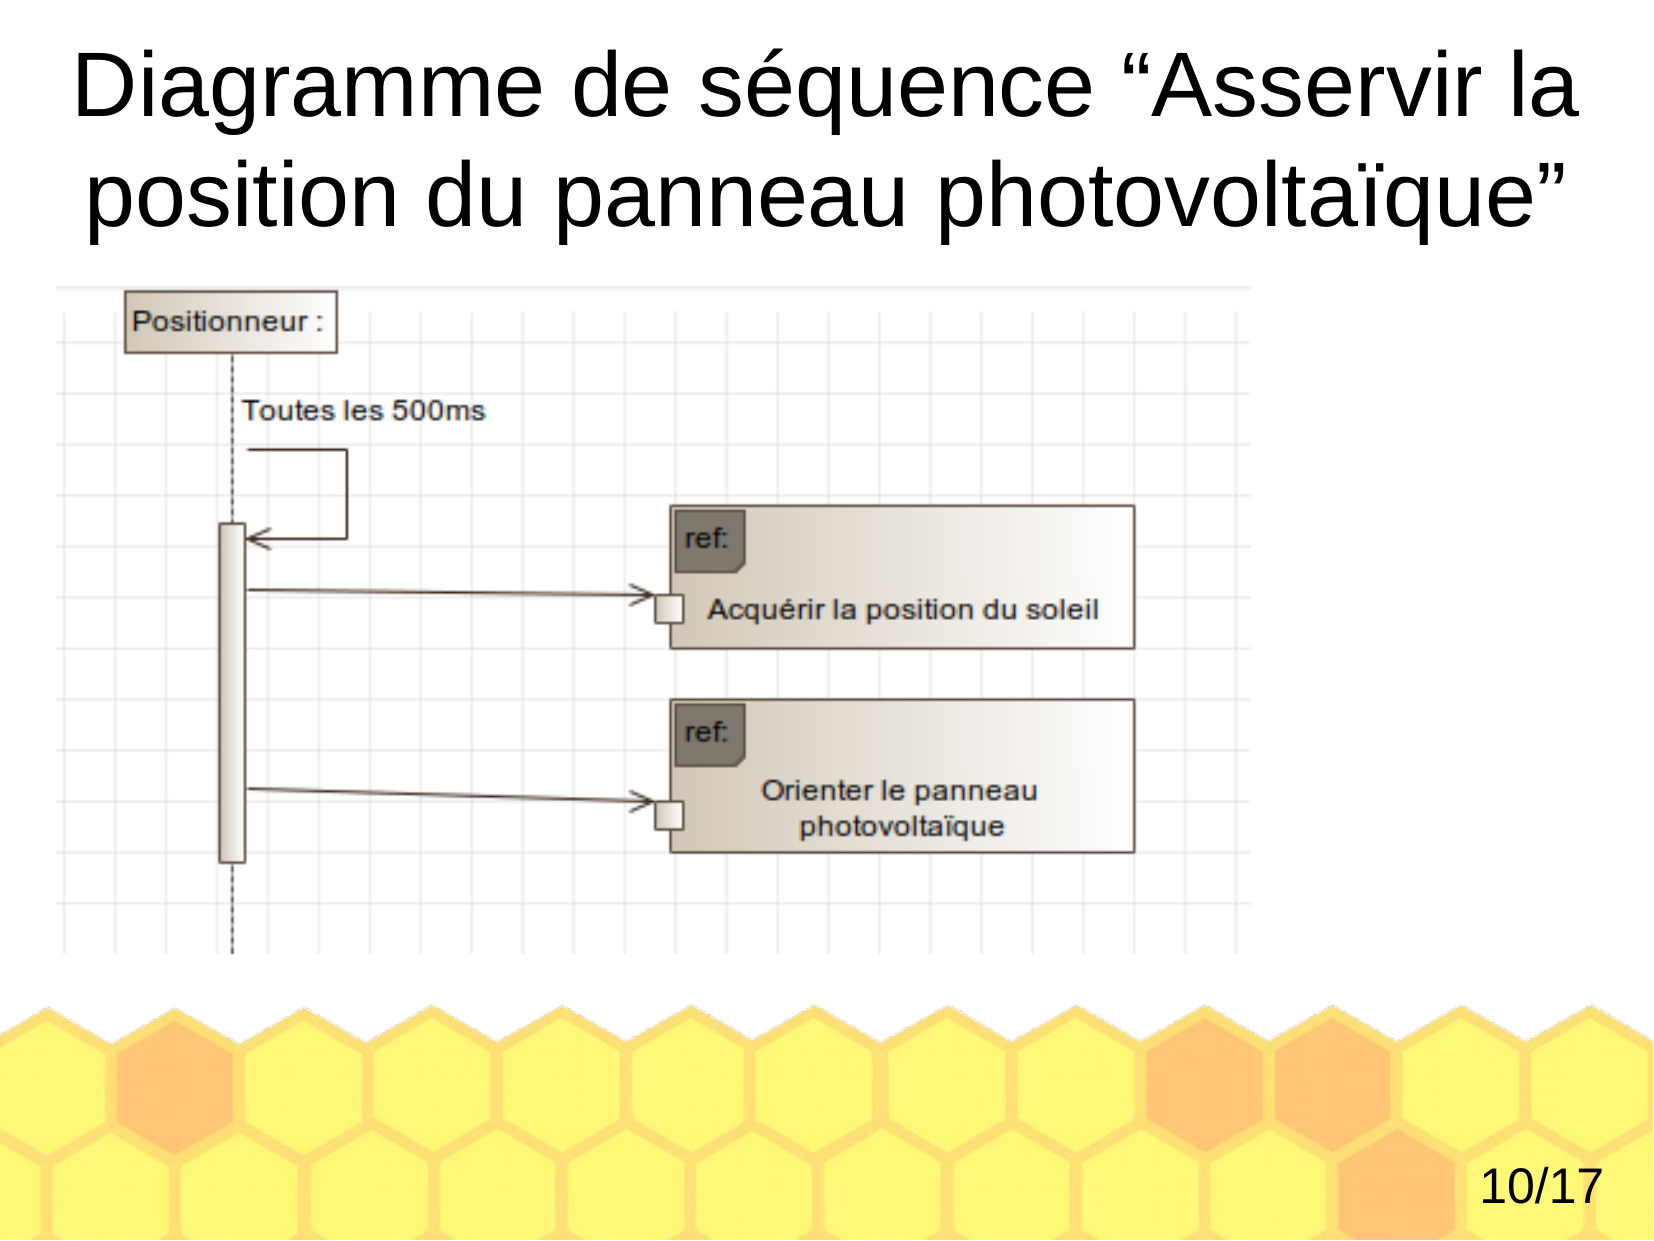

Diagramme de séquence “Asservir la position du panneau photovoltaïque”